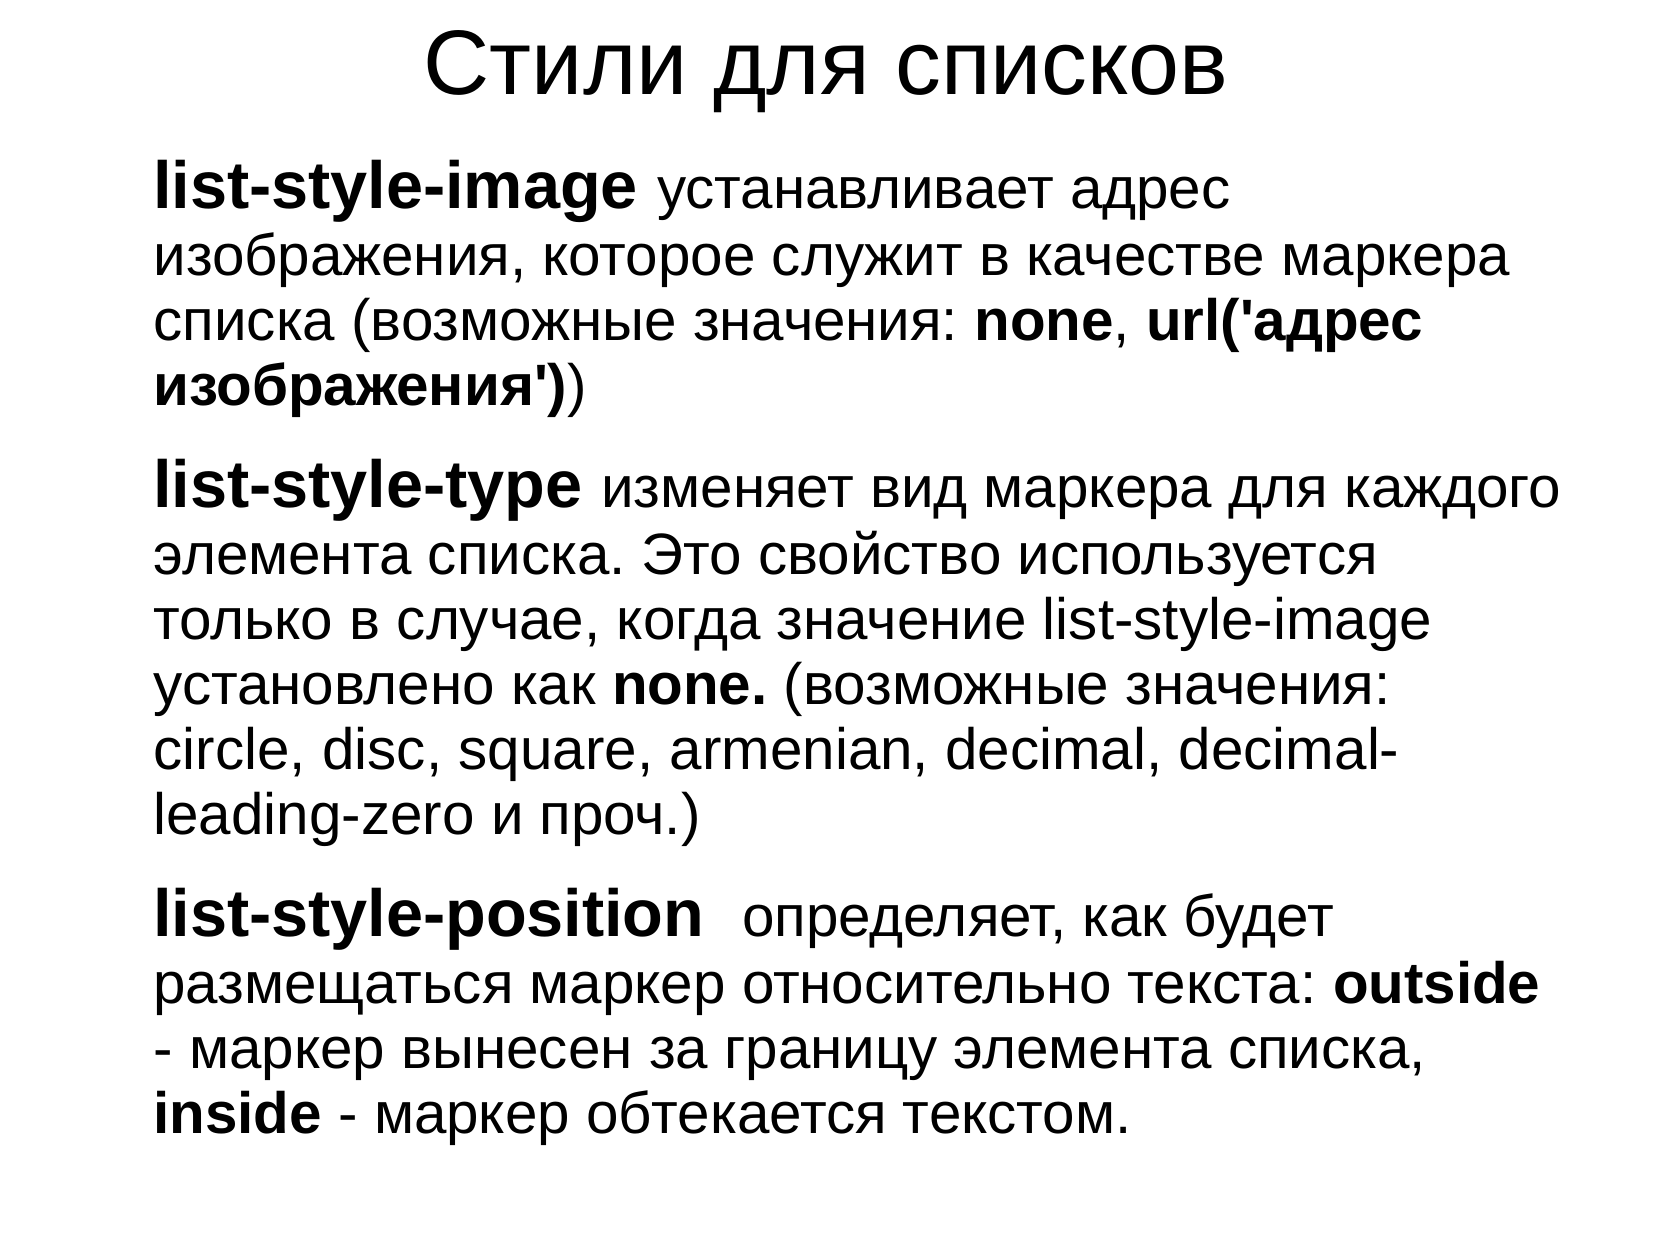

# Стили для списков
list-style-image устанавливает адрес изображения, которое служит в качестве маркера списка (возможные значения: none, url('адрес изображения'))
list-style-type изменяет вид маркера для каждого элемента списка. Это свойство используется только в случае, когда значение list-style-image установлено как none. (возможные значения: circle, disc, square, armenian, decimal, decimal-leading-zero и проч.)
list-style-position определяет, как будет размещаться маркер относительно текста: outside - маркер вынесен за границу элемента списка, inside - маркер обтекается текстом.